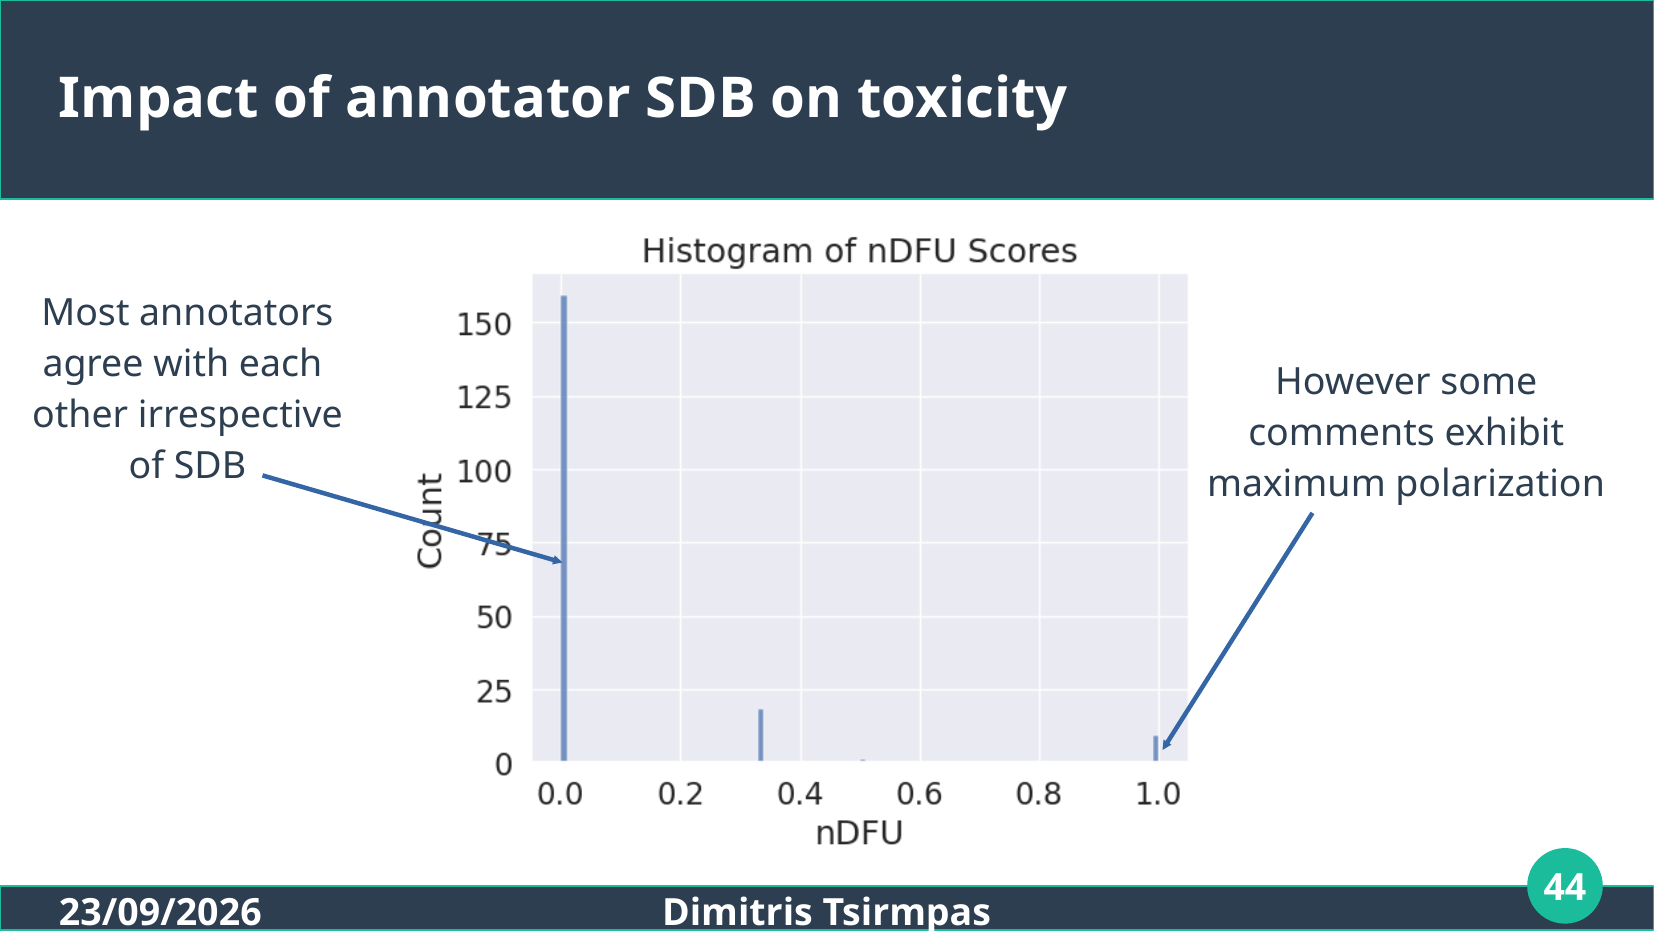

# Impact of annotator SDB on toxicity
Most annotators agree with each
other irrespective of SDB
However some comments exhibit maximum polarization
44
Dimitris Tsirmpas